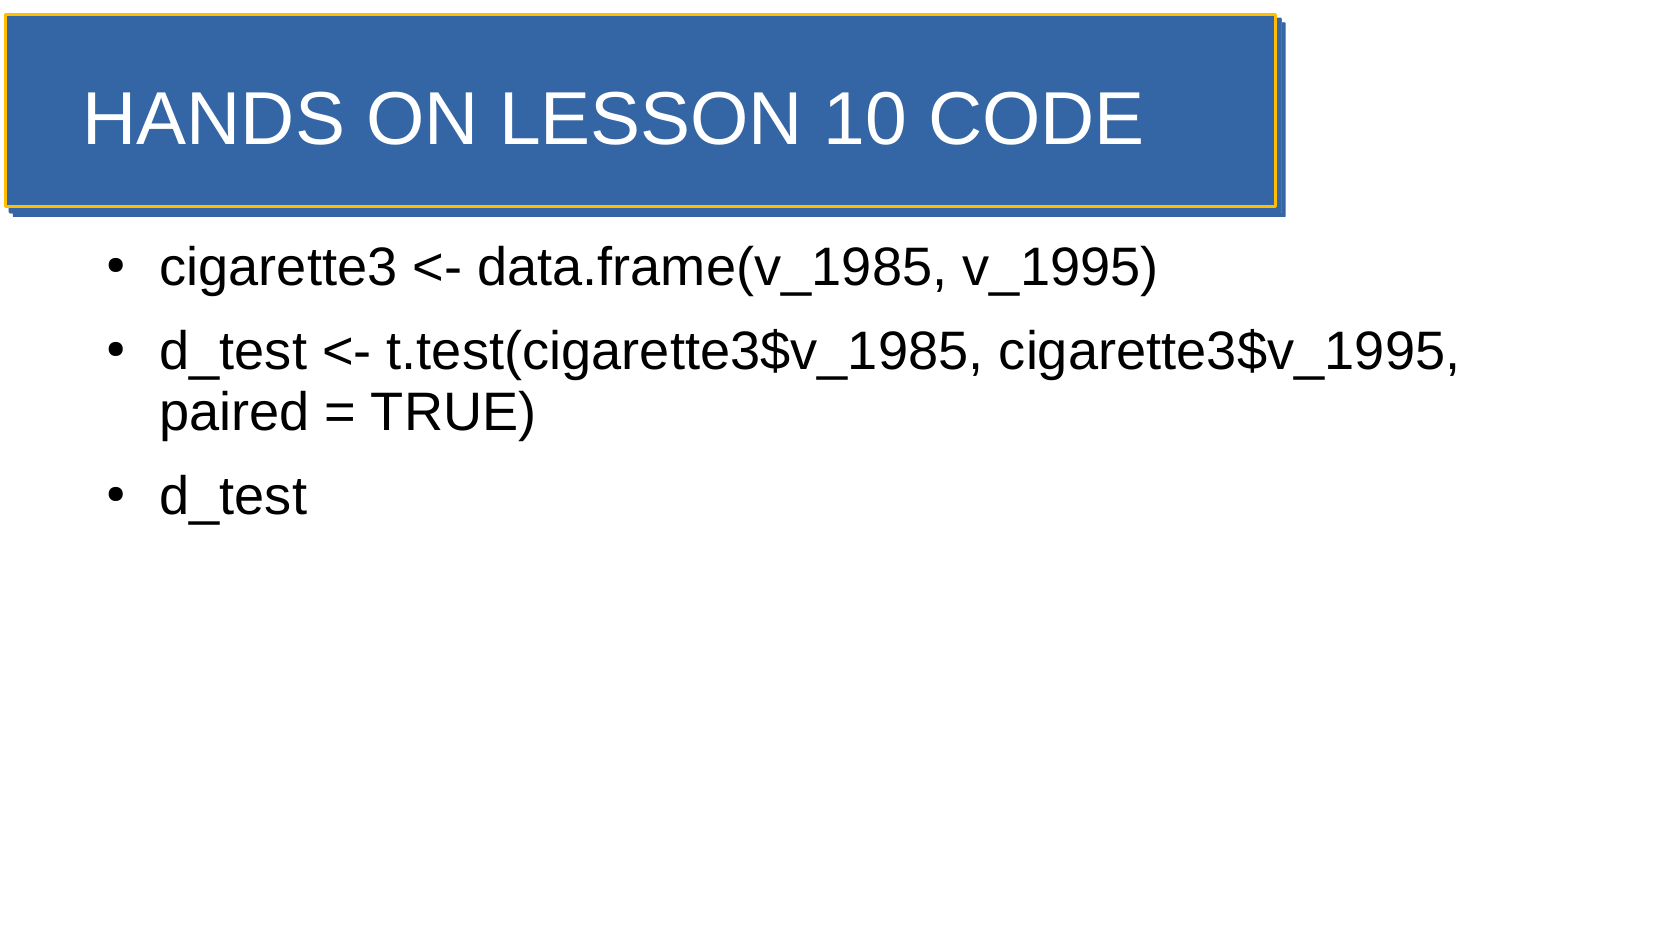

# HANDS ON LESSON 10 CODE
cigarette3 <- data.frame(v_1985, v_1995)
d_test <- t.test(cigarette3$v_1985, cigarette3$v_1995, paired = TRUE)
d_test